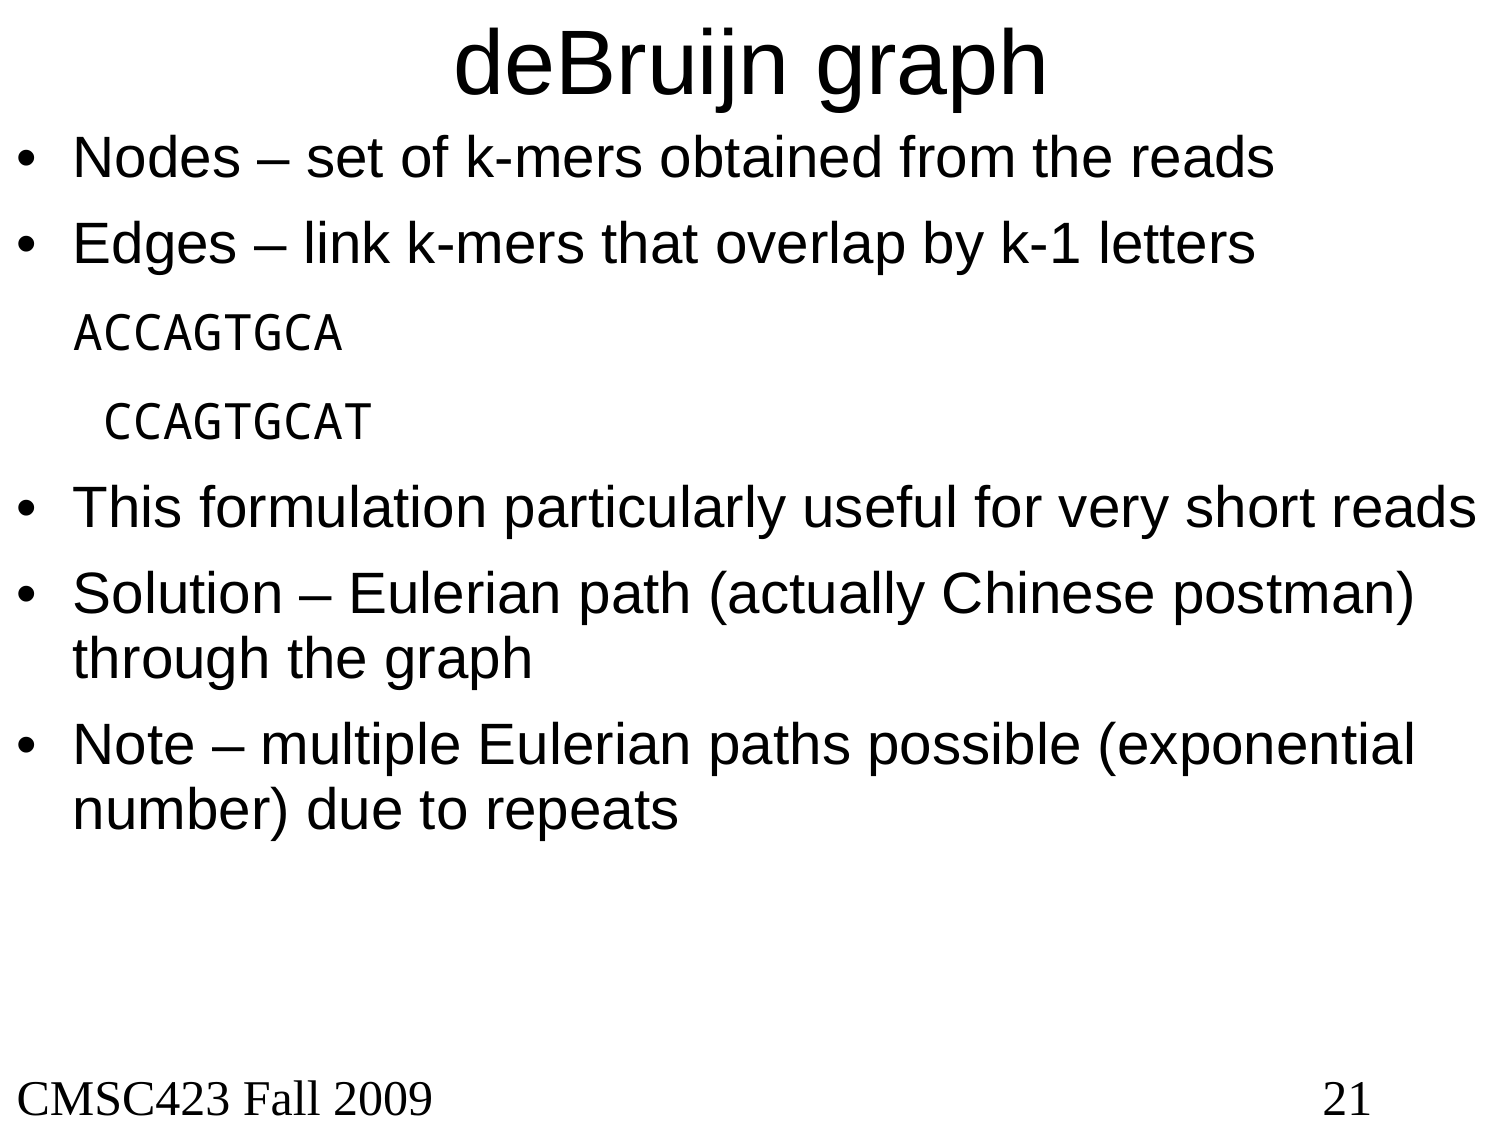

# deBruijn graph
Nodes – set of k-mers obtained from the reads
Edges – link k-mers that overlap by k-1 letters
ACCAGTGCA
 CCAGTGCAT
This formulation particularly useful for very short reads
Solution – Eulerian path (actually Chinese postman) through the graph
Note – multiple Eulerian paths possible (exponential number) due to repeats
CMSC423 Fall 2009
21